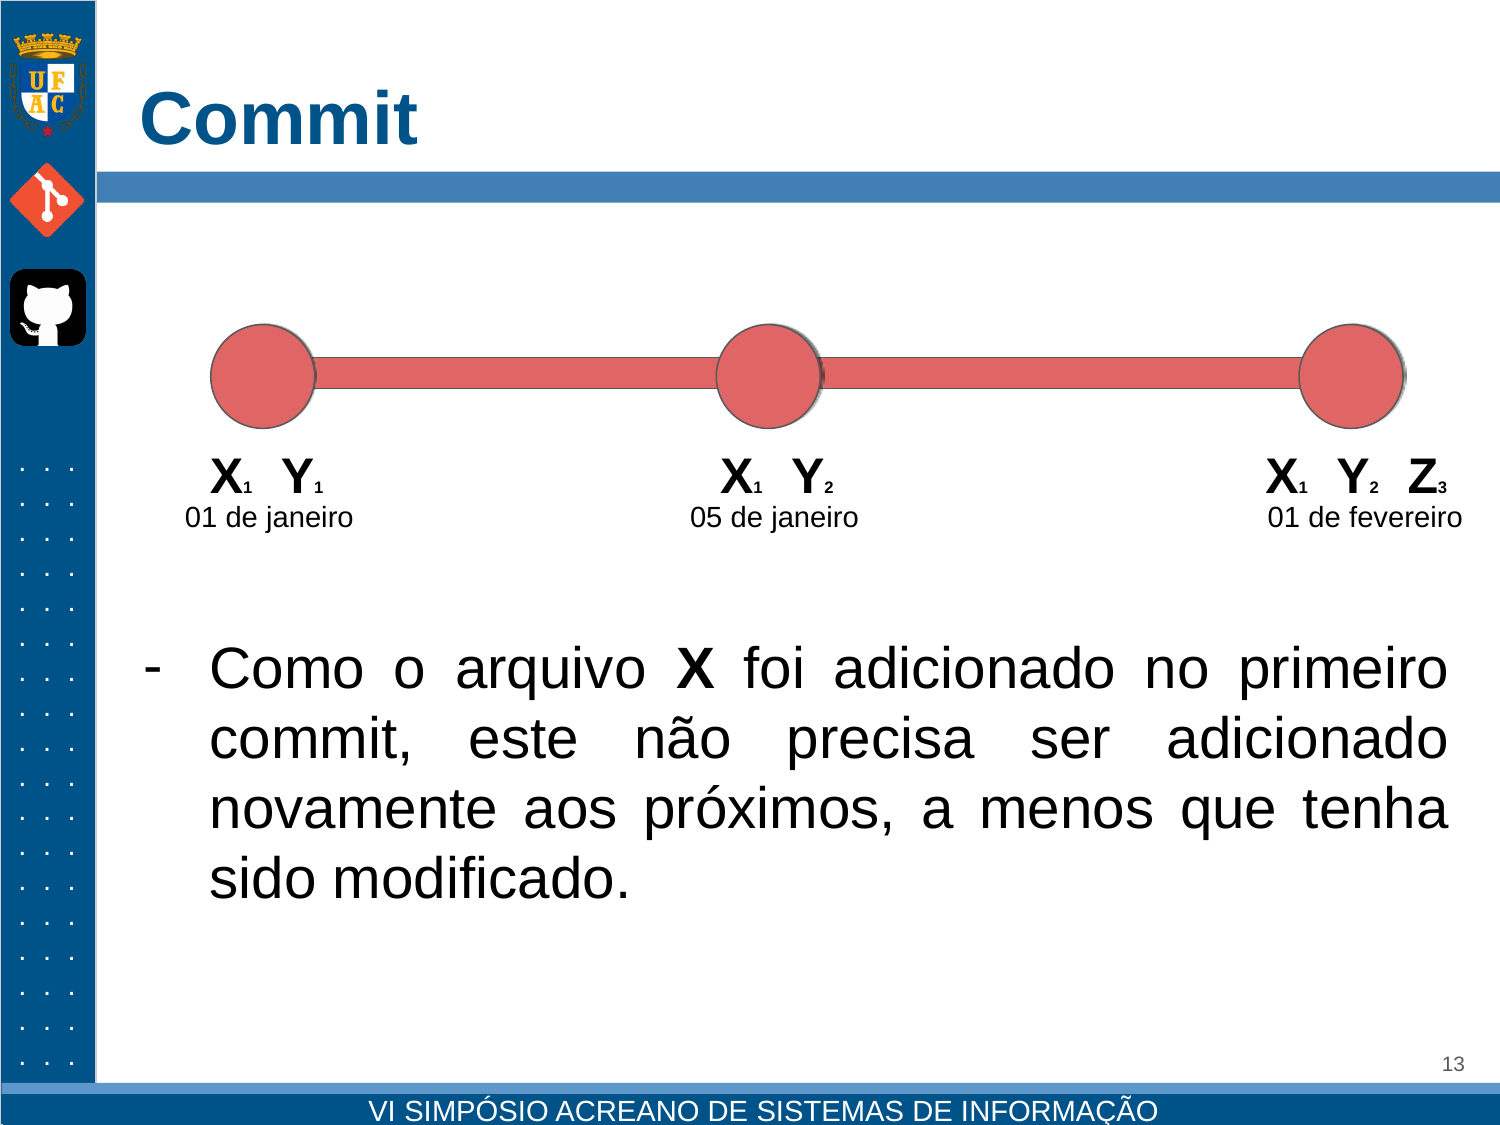

# Commit
. . .
. . .
. . .
. . .
. . .
. . .
. . .
. . .
. . .
. . .
. . .
. . .
. . .
. . .
. . .
. . .
. . .
. . .
X1 Y1
X1 Y2
X1 Y2 Z3
05 de janeiro
01 de janeiro
01 de fevereiro
Como o arquivo X foi adicionado no primeiro commit, este não precisa ser adicionado novamente aos próximos, a menos que tenha sido modificado.
VI SIMPÓSIO ACREANO DE SISTEMAS DE INFORMAÇÃO